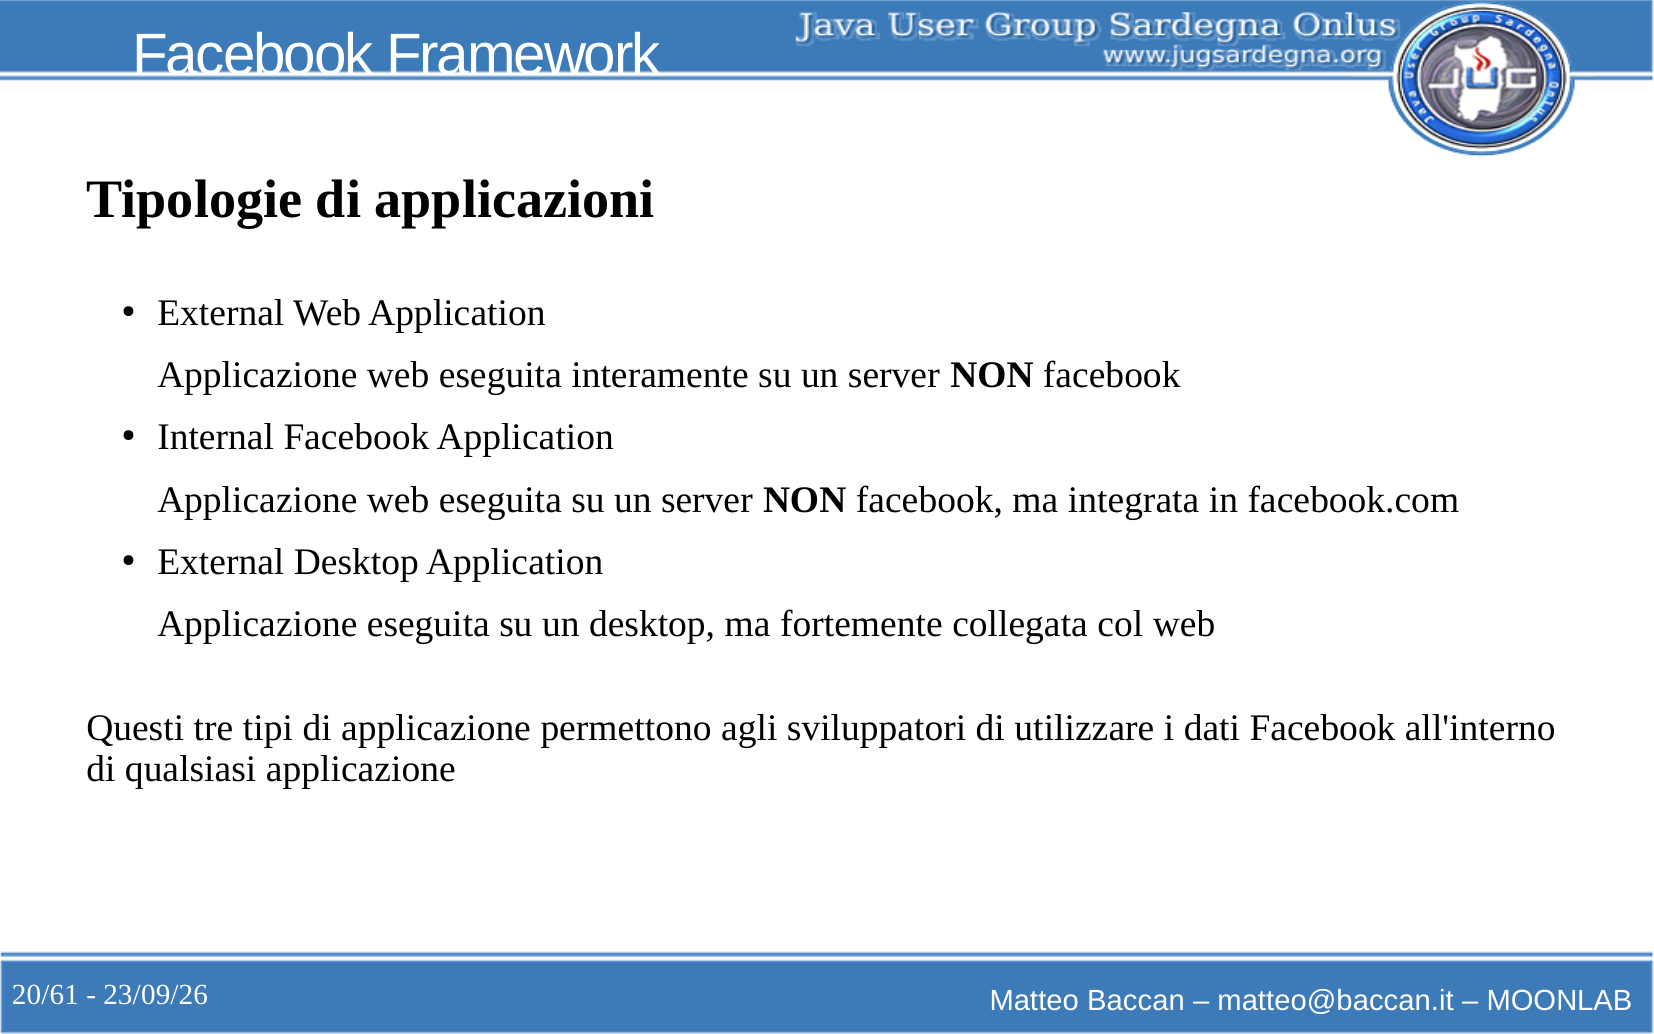

# Facebook Framework
Tipologie di applicazioni
External Web Application
Applicazione web eseguita interamente su un server NON facebook
Internal Facebook Application
Applicazione web eseguita su un server NON facebook, ma integrata in facebook.com
External Desktop Application
Applicazione eseguita su un desktop, ma fortemente collegata col web
Questi tre tipi di applicazione permettono agli sviluppatori di utilizzare i dati Facebook all'interno di qualsiasi applicazione
20